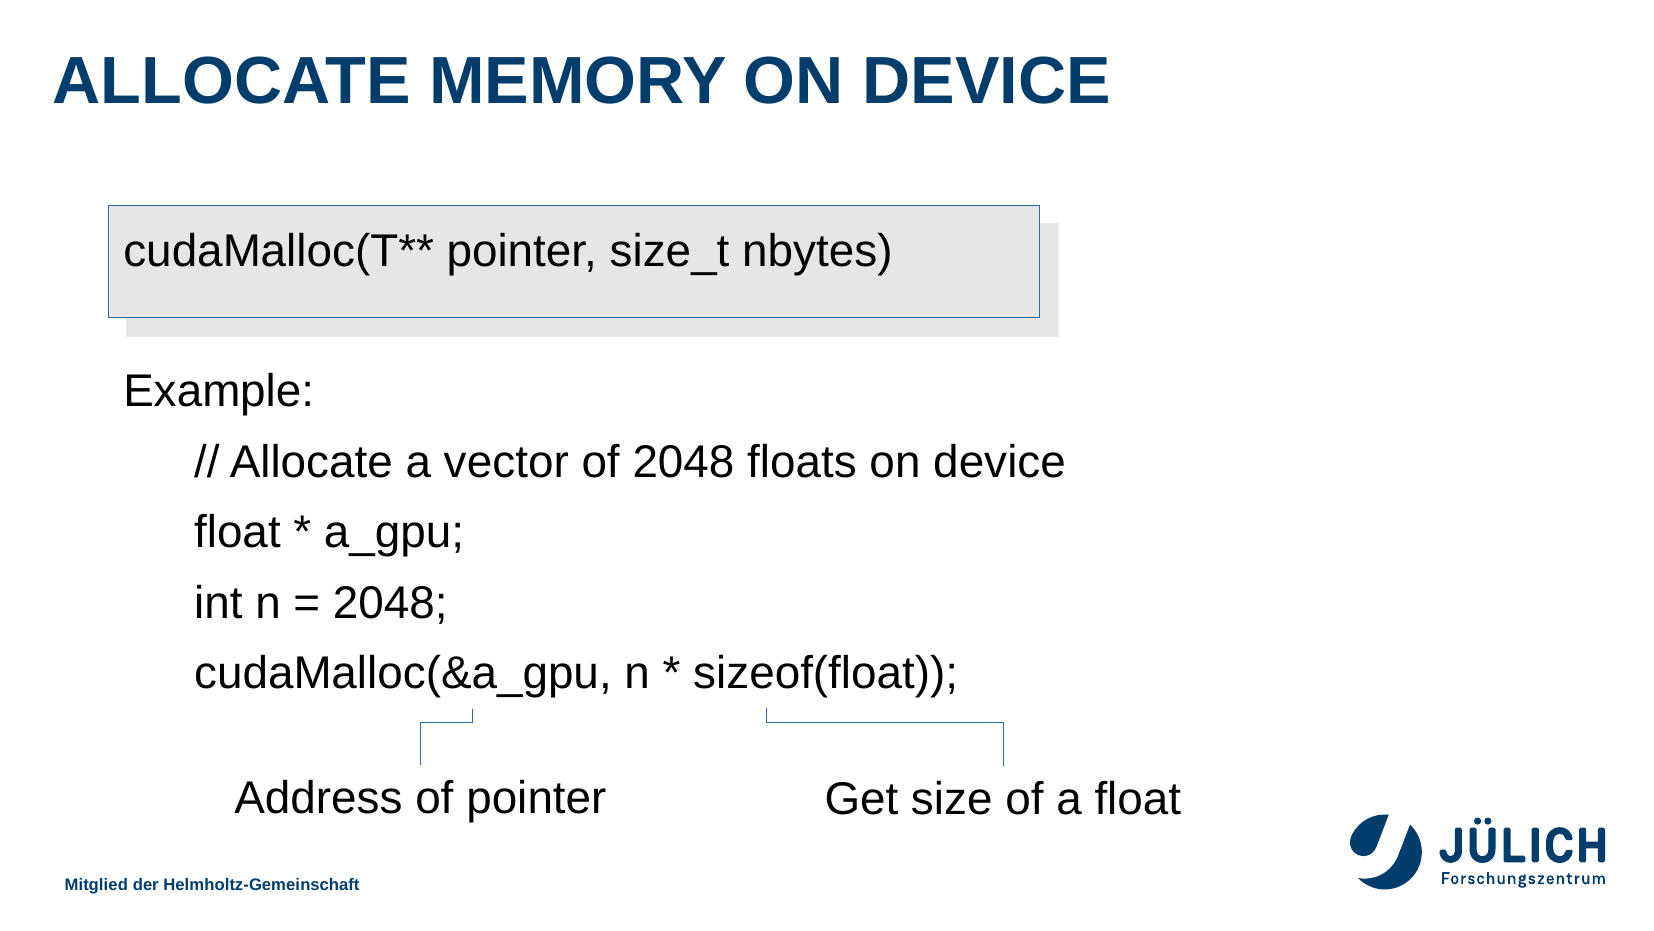

# Allocate memory on device
cudaMalloc(T** pointer, size_t nbytes)
Example:
// Allocate a vector of 2048 floats on device
float * a_gpu;
int n = 2048;
cudaMalloc(&a_gpu, n * sizeof(float));
Address of pointer
Get size of a float